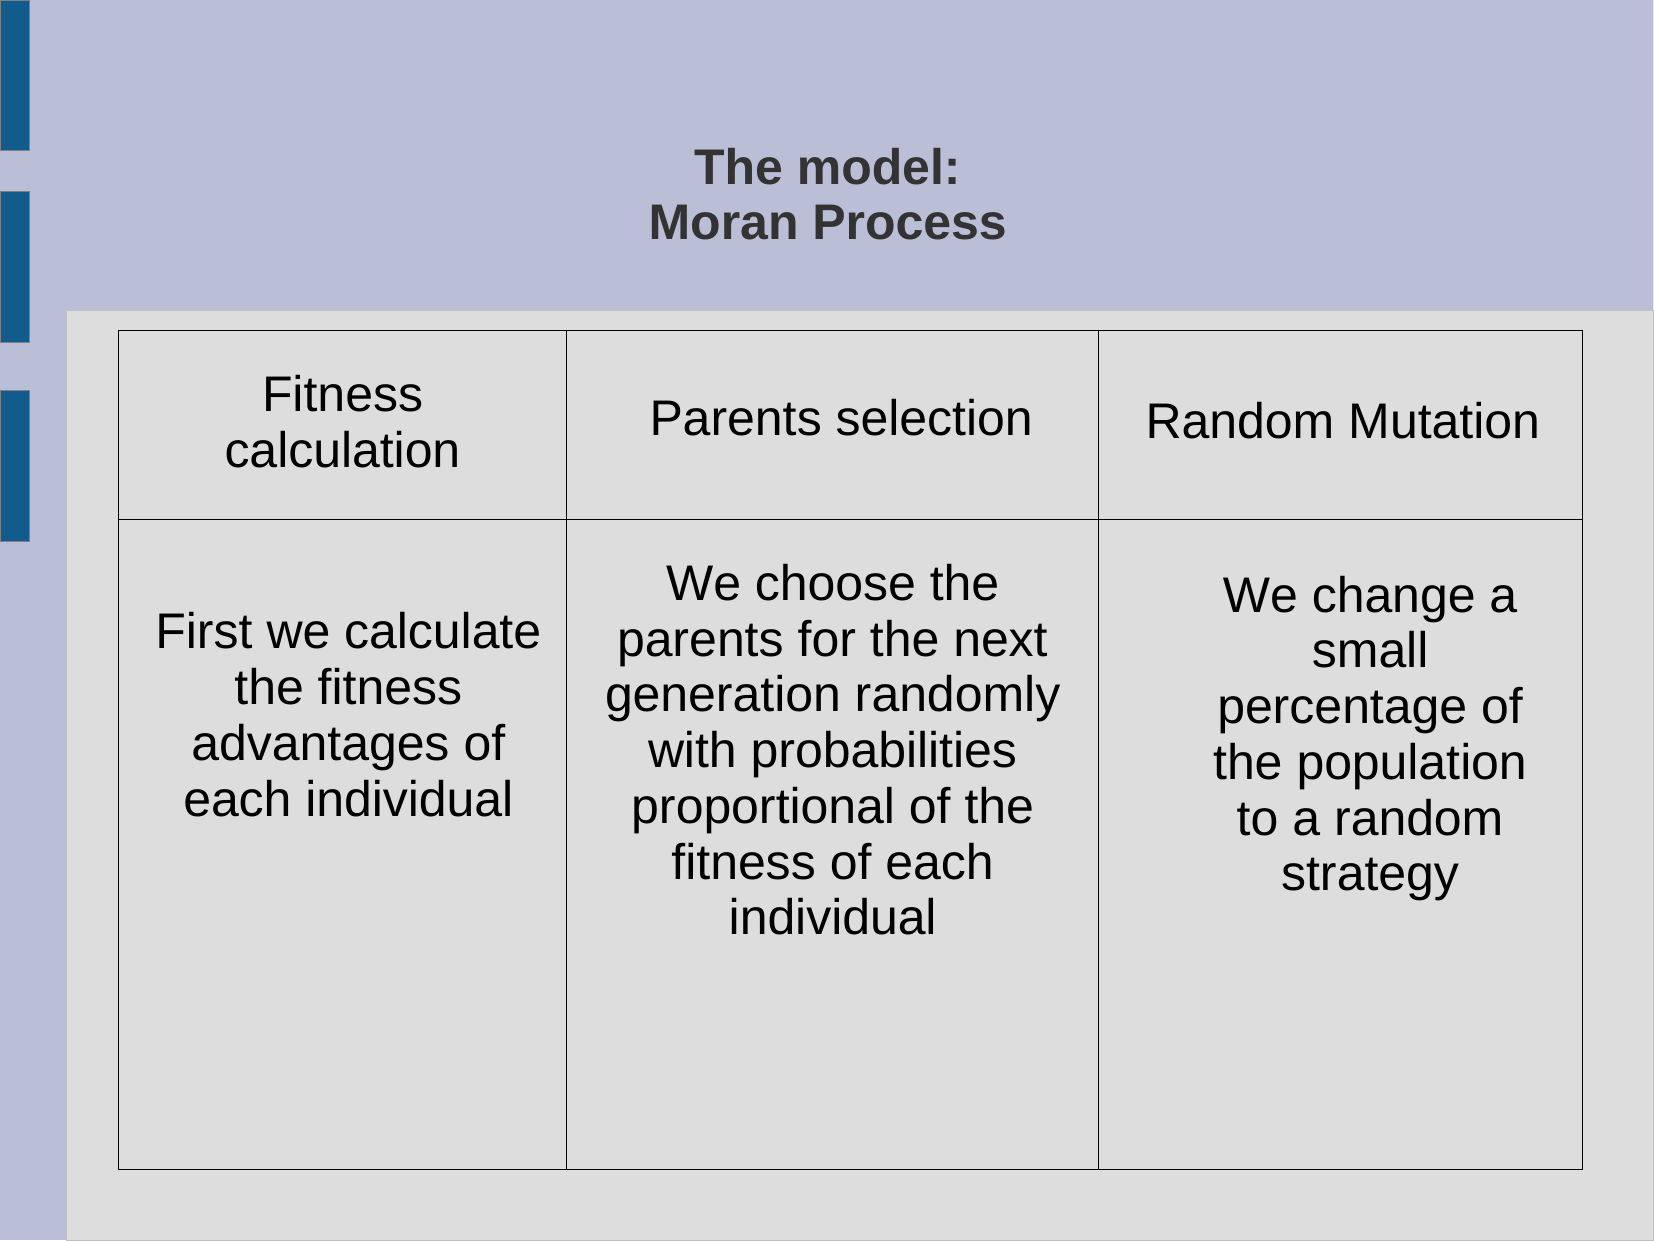

# The model: Moran Process
Fitness calculation
Parents selection
Random Mutation
We choose the parents for the next generation randomly with probabilities proportional of the fitness of each individual
We change a small percentage of the population to a random strategy
First we calculate the fitness advantages of each individual